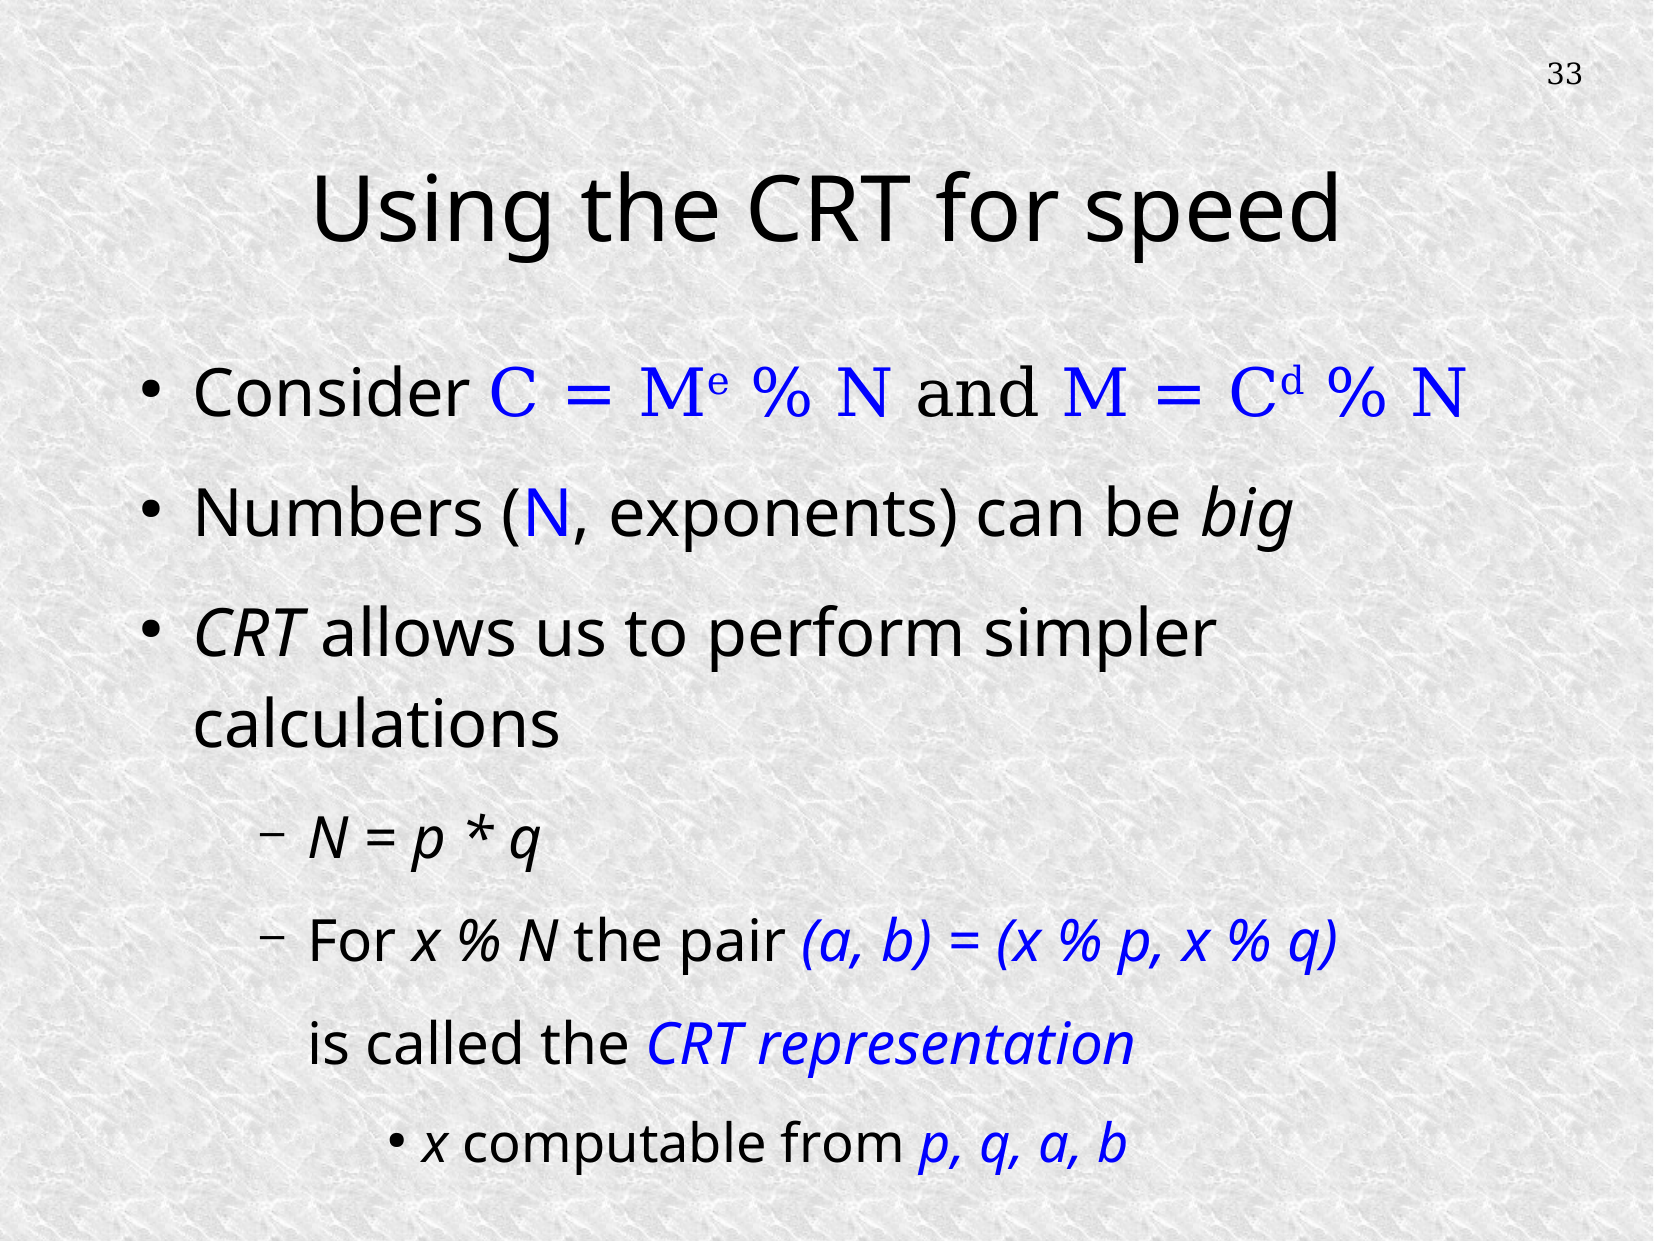

33
# Using the CRT for speed
Consider C = Me % N and M = Cd % N
Numbers (N, exponents) can be big
CRT allows us to perform simpler calculations
N = p * q
For x % N the pair (a, b) = (x % p, x % q)
is called the CRT representation
x computable from p, q, a, b